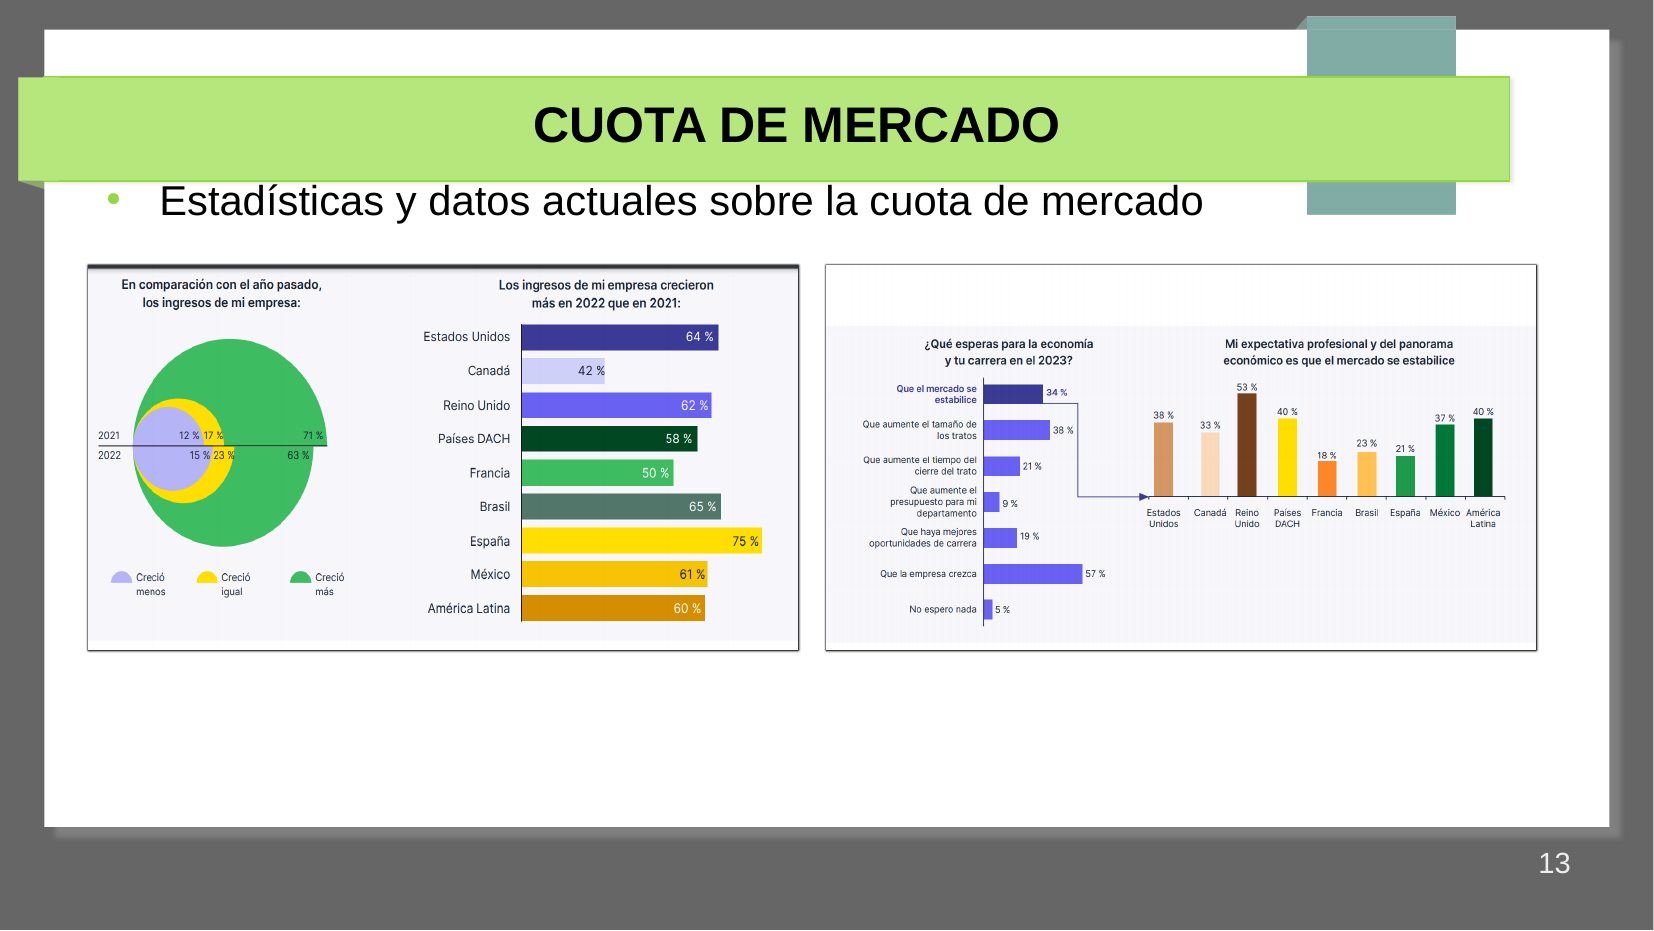

# CUOTA DE MERCADO
Estadísticas y datos actuales sobre la cuota de mercado
13